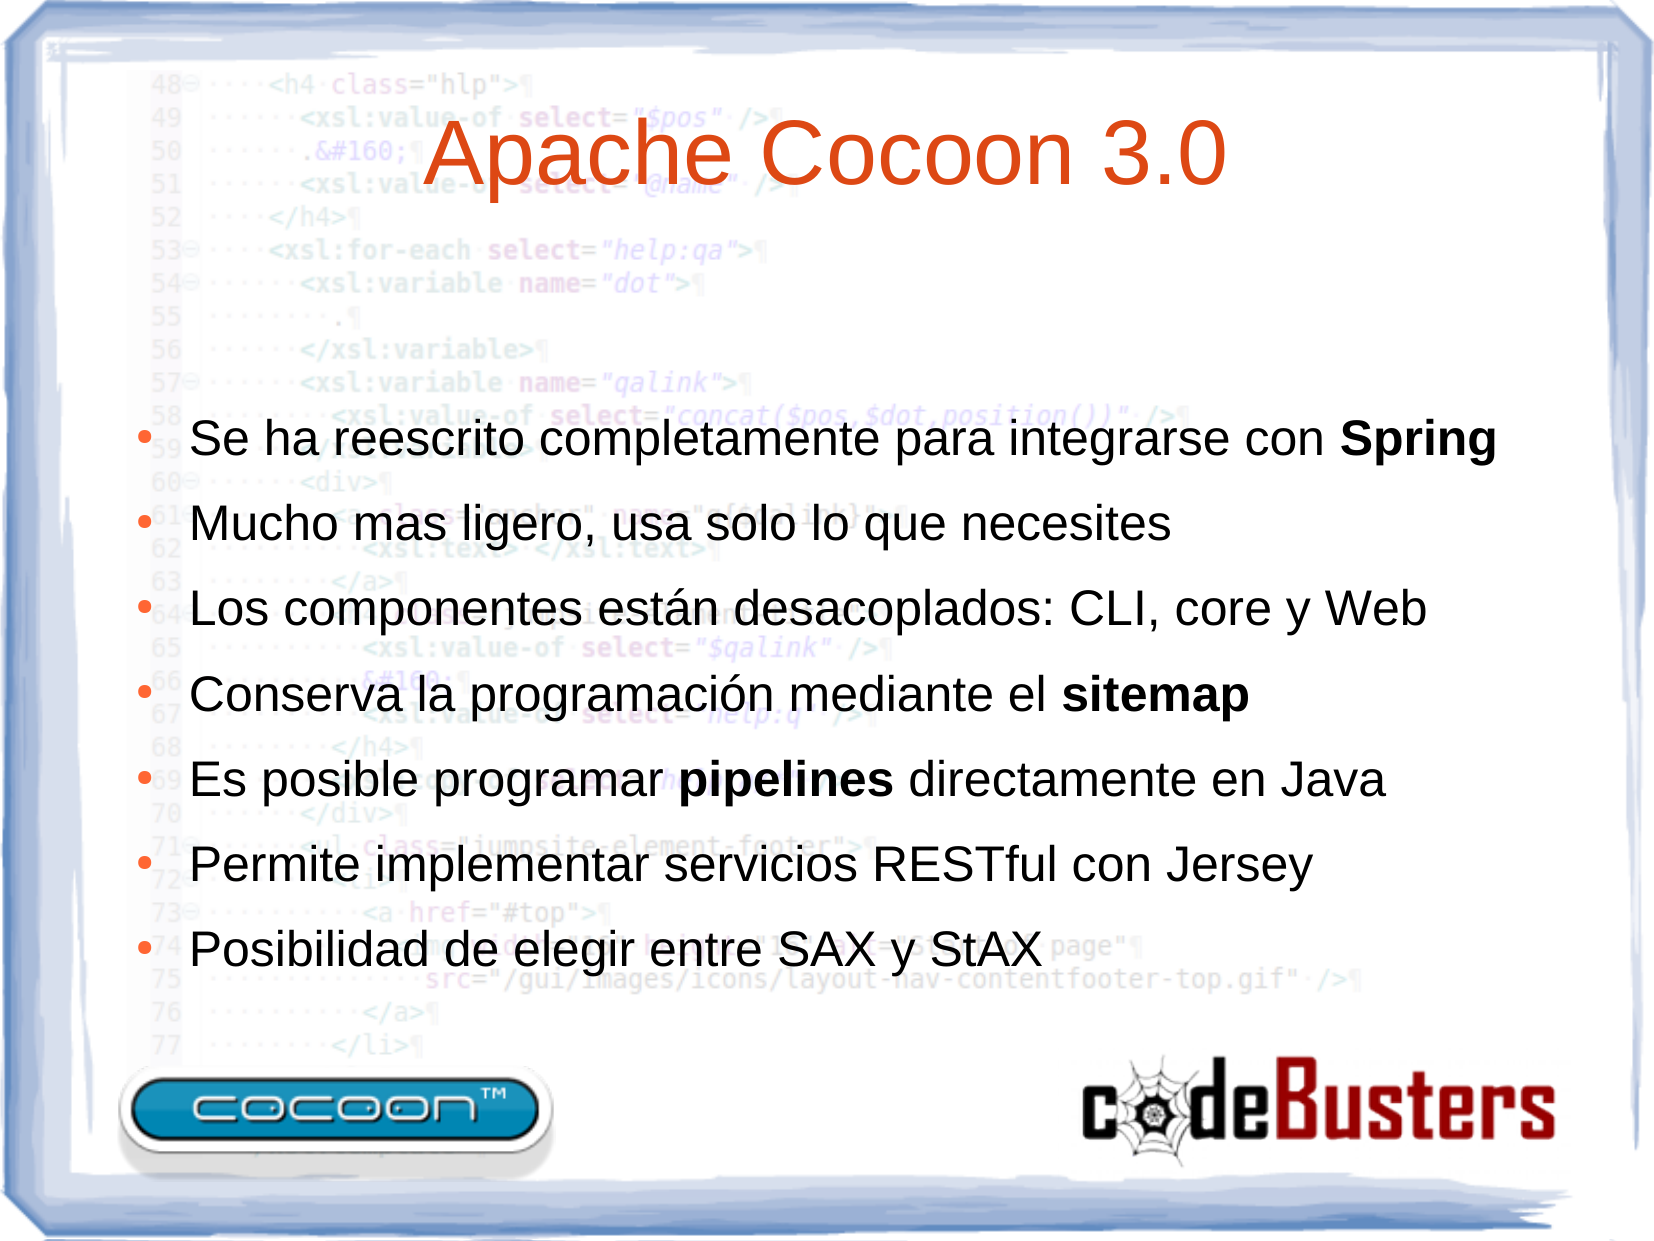

# Apache Cocoon 3.0
Se ha reescrito completamente para integrarse con Spring
Mucho mas ligero, usa solo lo que necesites
Los componentes están desacoplados: CLI, core y Web
Conserva la programación mediante el sitemap
Es posible programar pipelines directamente en Java
Permite implementar servicios RESTful con Jersey
Posibilidad de elegir entre SAX y StAX